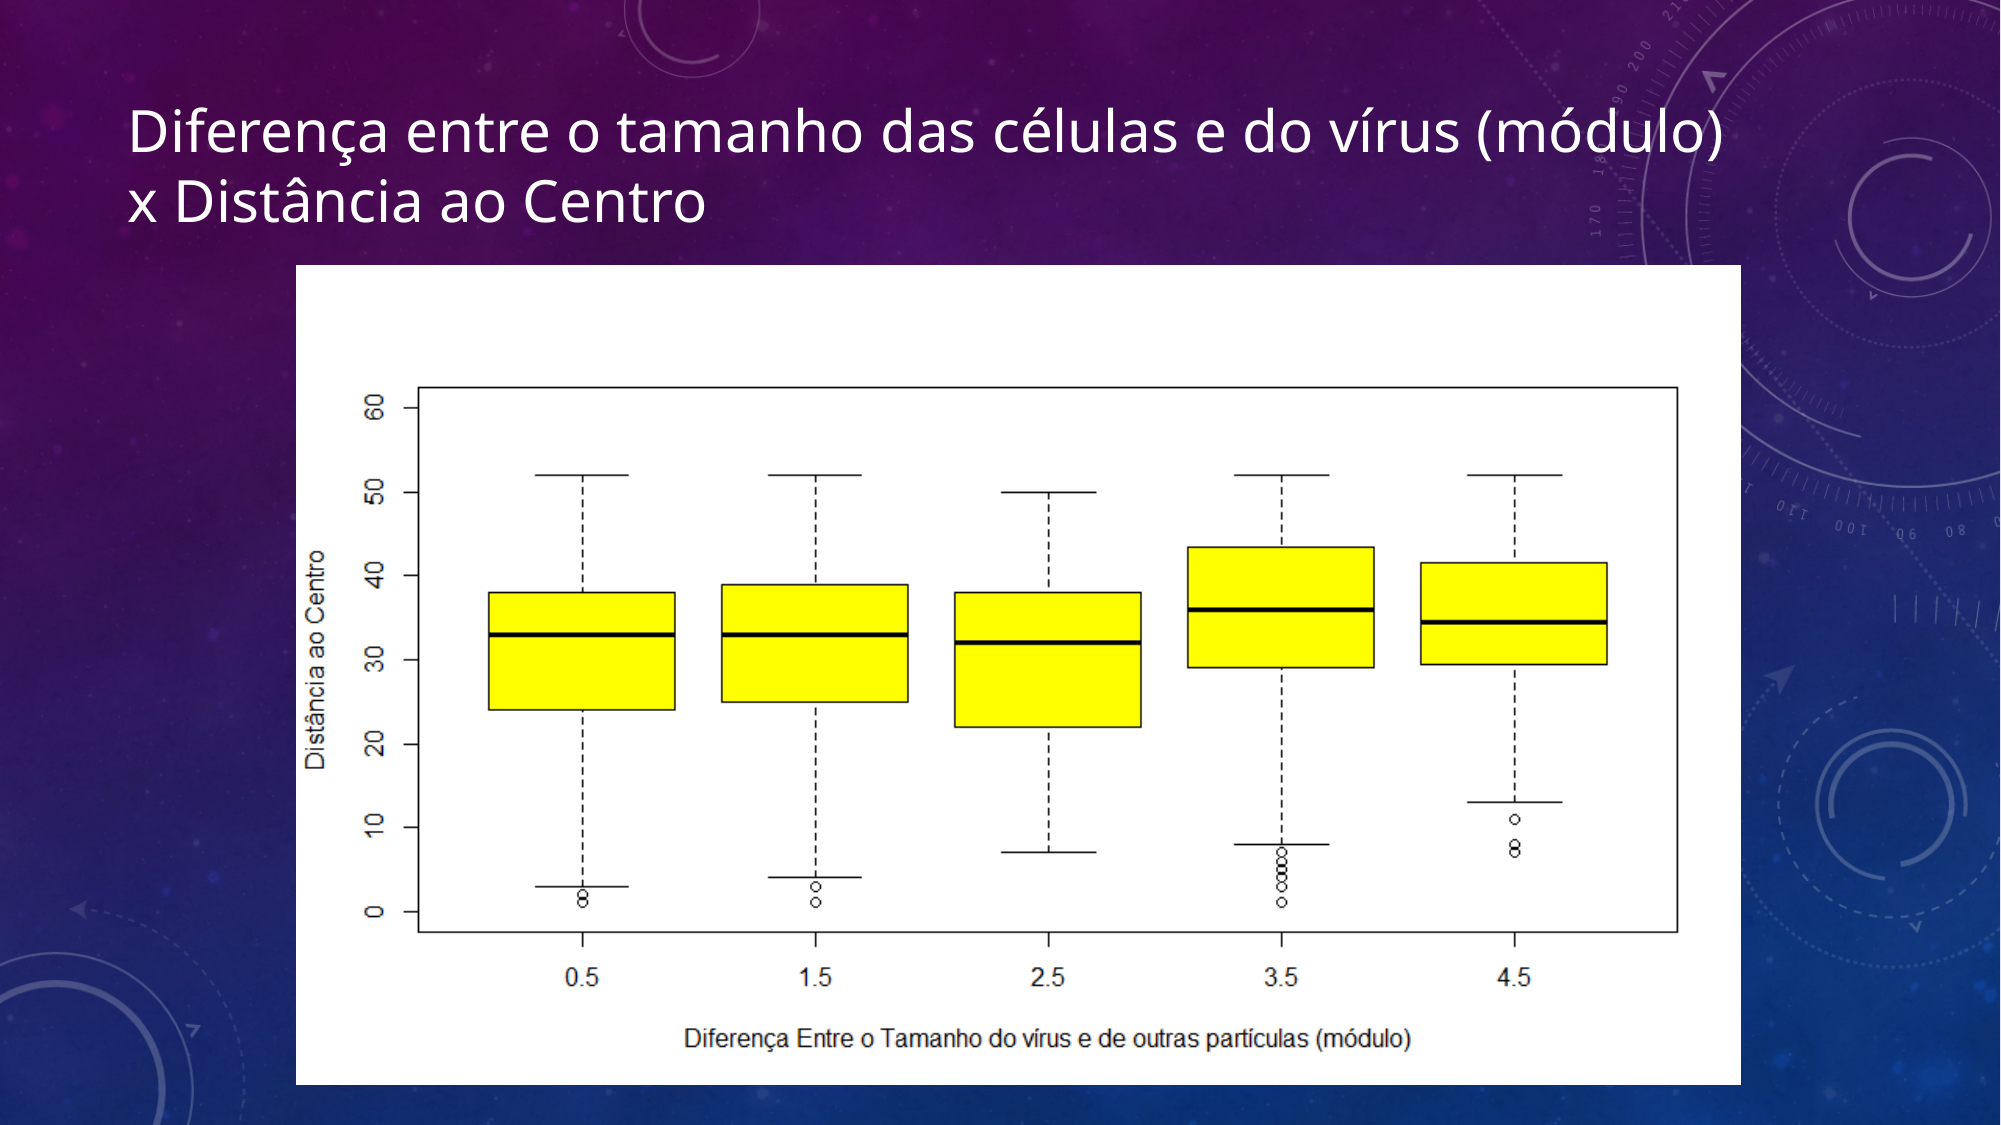

# Diferença entre o tamanho das células e do vírus (módulo) x Distância ao Centro